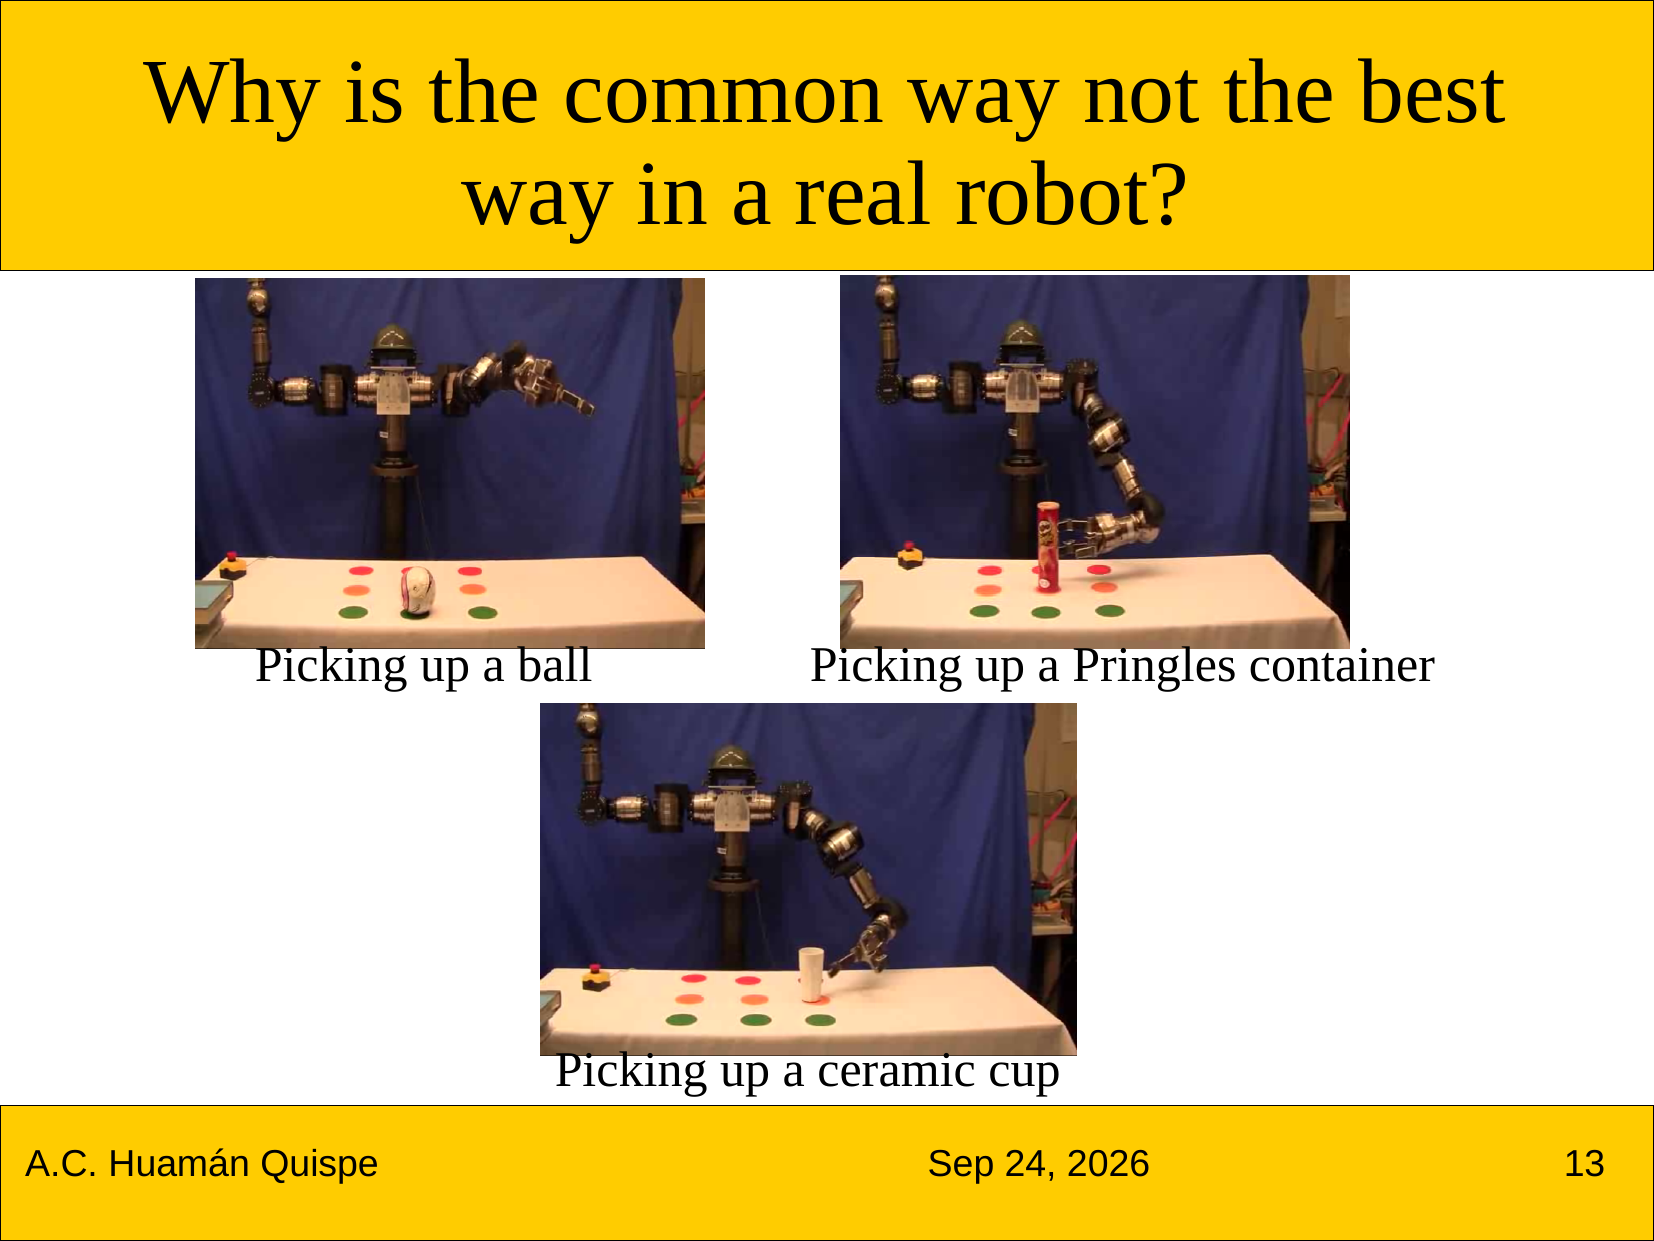

Why is the common way not the best way in a real robot?
Picking up a ball
Picking up a Pringles container
Picking up a ceramic cup